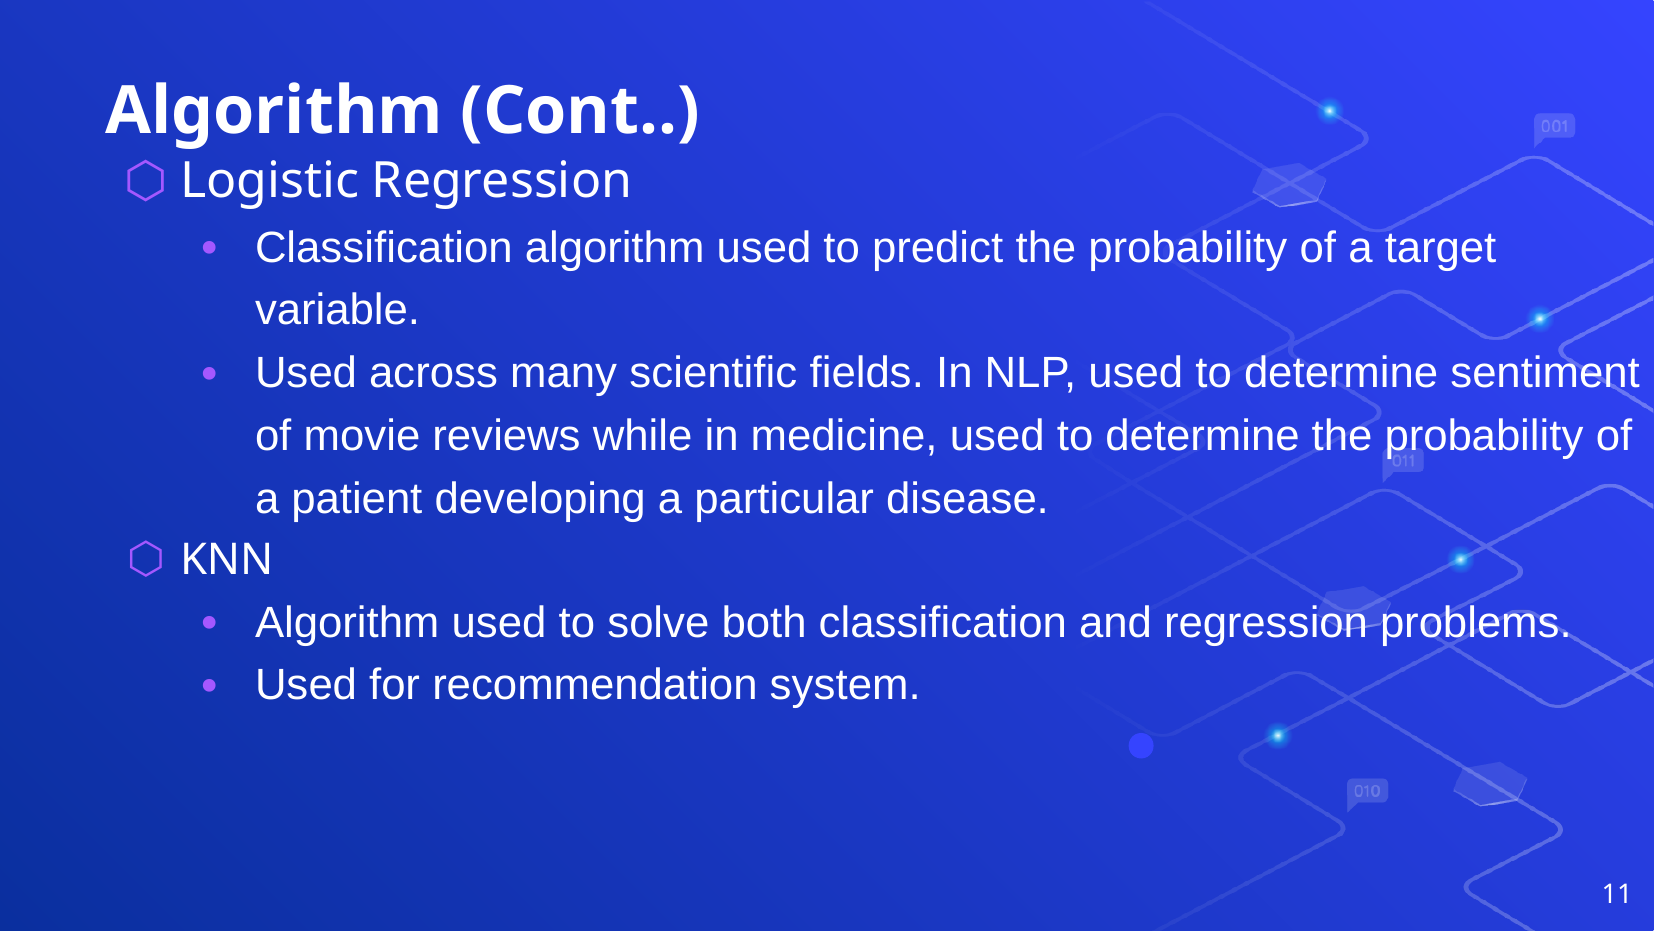

# Algorithm (Cont..)
Logistic Regression
Classification algorithm used to predict the probability of a target variable.
Used across many scientific fields. In NLP, used to determine sentiment of movie reviews while in medicine, used to determine the probability of a patient developing a particular disease.
KNN
Algorithm used to solve both classification and regression problems.
Used for recommendation system.